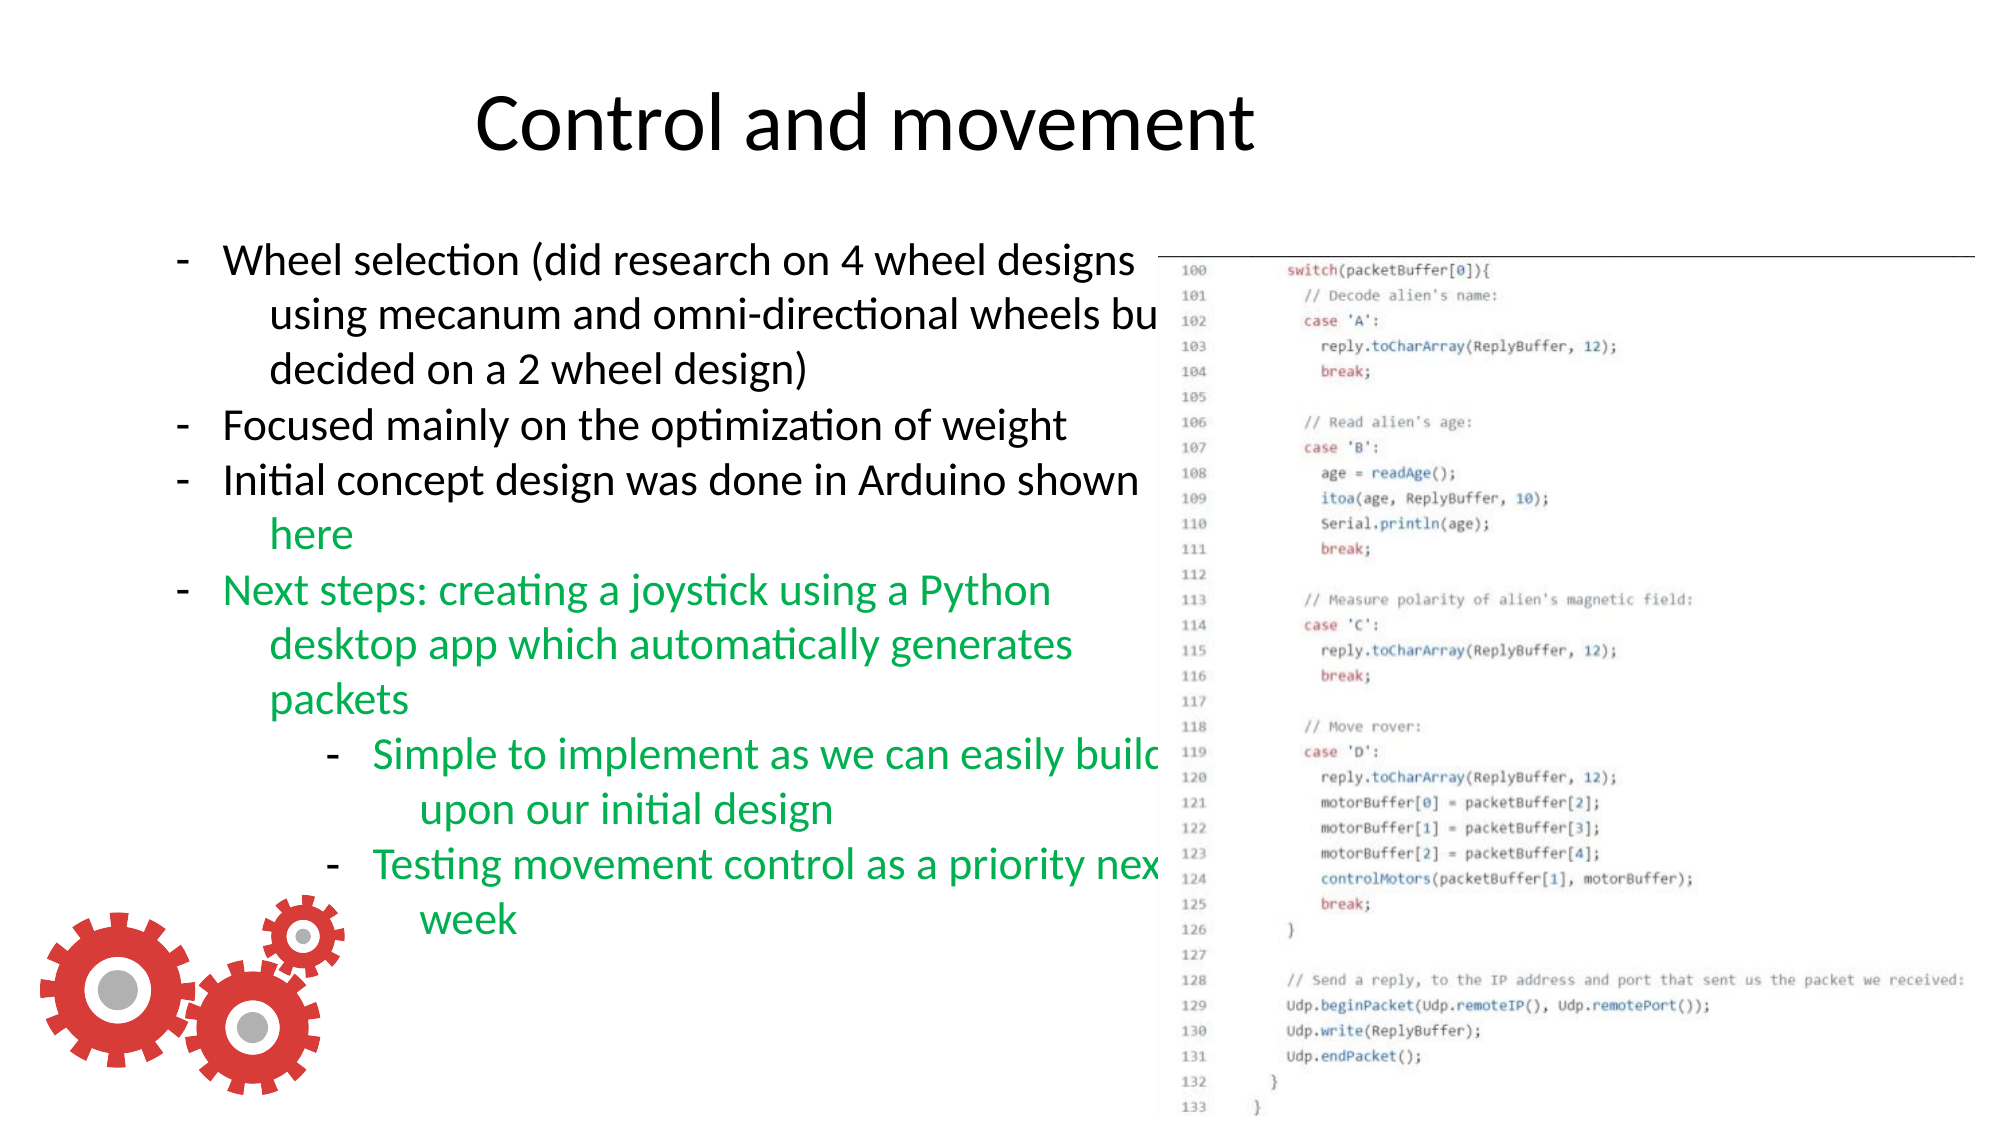

Control and movement
Wheel selection (did research on 4 wheel designs using mecanum and omni-directional wheels but decided on a 2 wheel design)
Focused mainly on the optimization of weight
Initial concept design was done in Arduino shown here
Next steps: creating a joystick using a Python desktop app which automatically generates packets
Simple to implement as we can easily build upon our initial design
Testing movement control as a priority next week